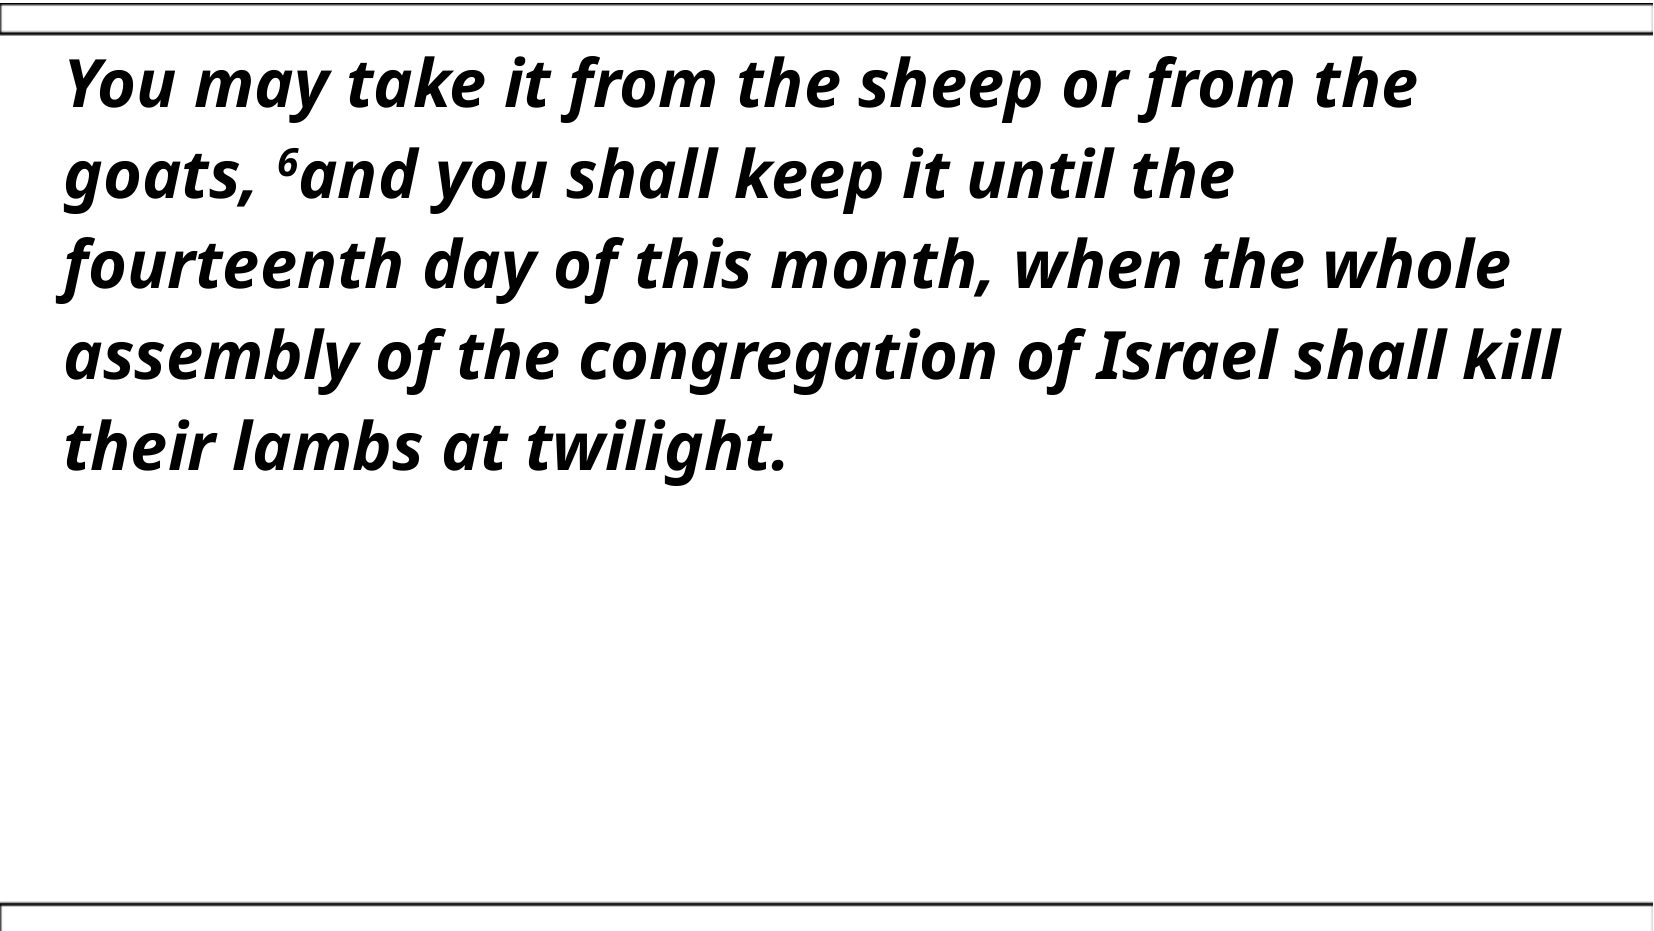

You may take it from the sheep or from the goats, 6and you shall keep it until the fourteenth day of this month, when the whole assembly of the congregation of Israel shall kill their lambs at twilight.